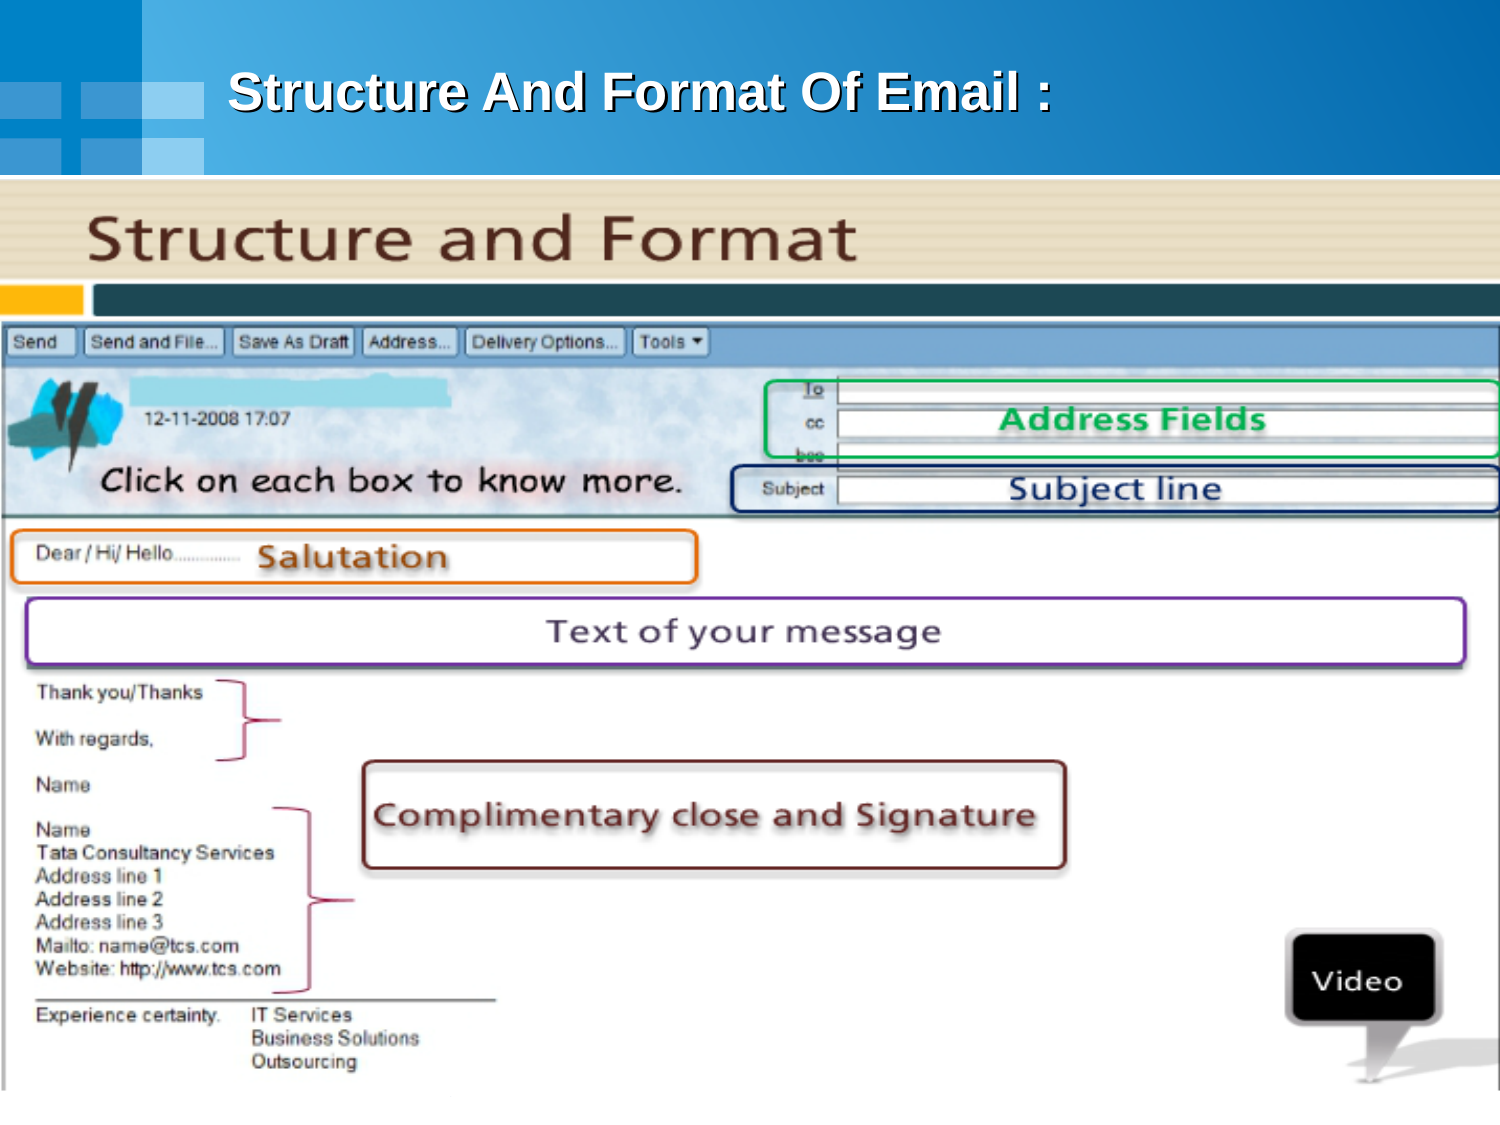

# Structure And Format Of Email :
.